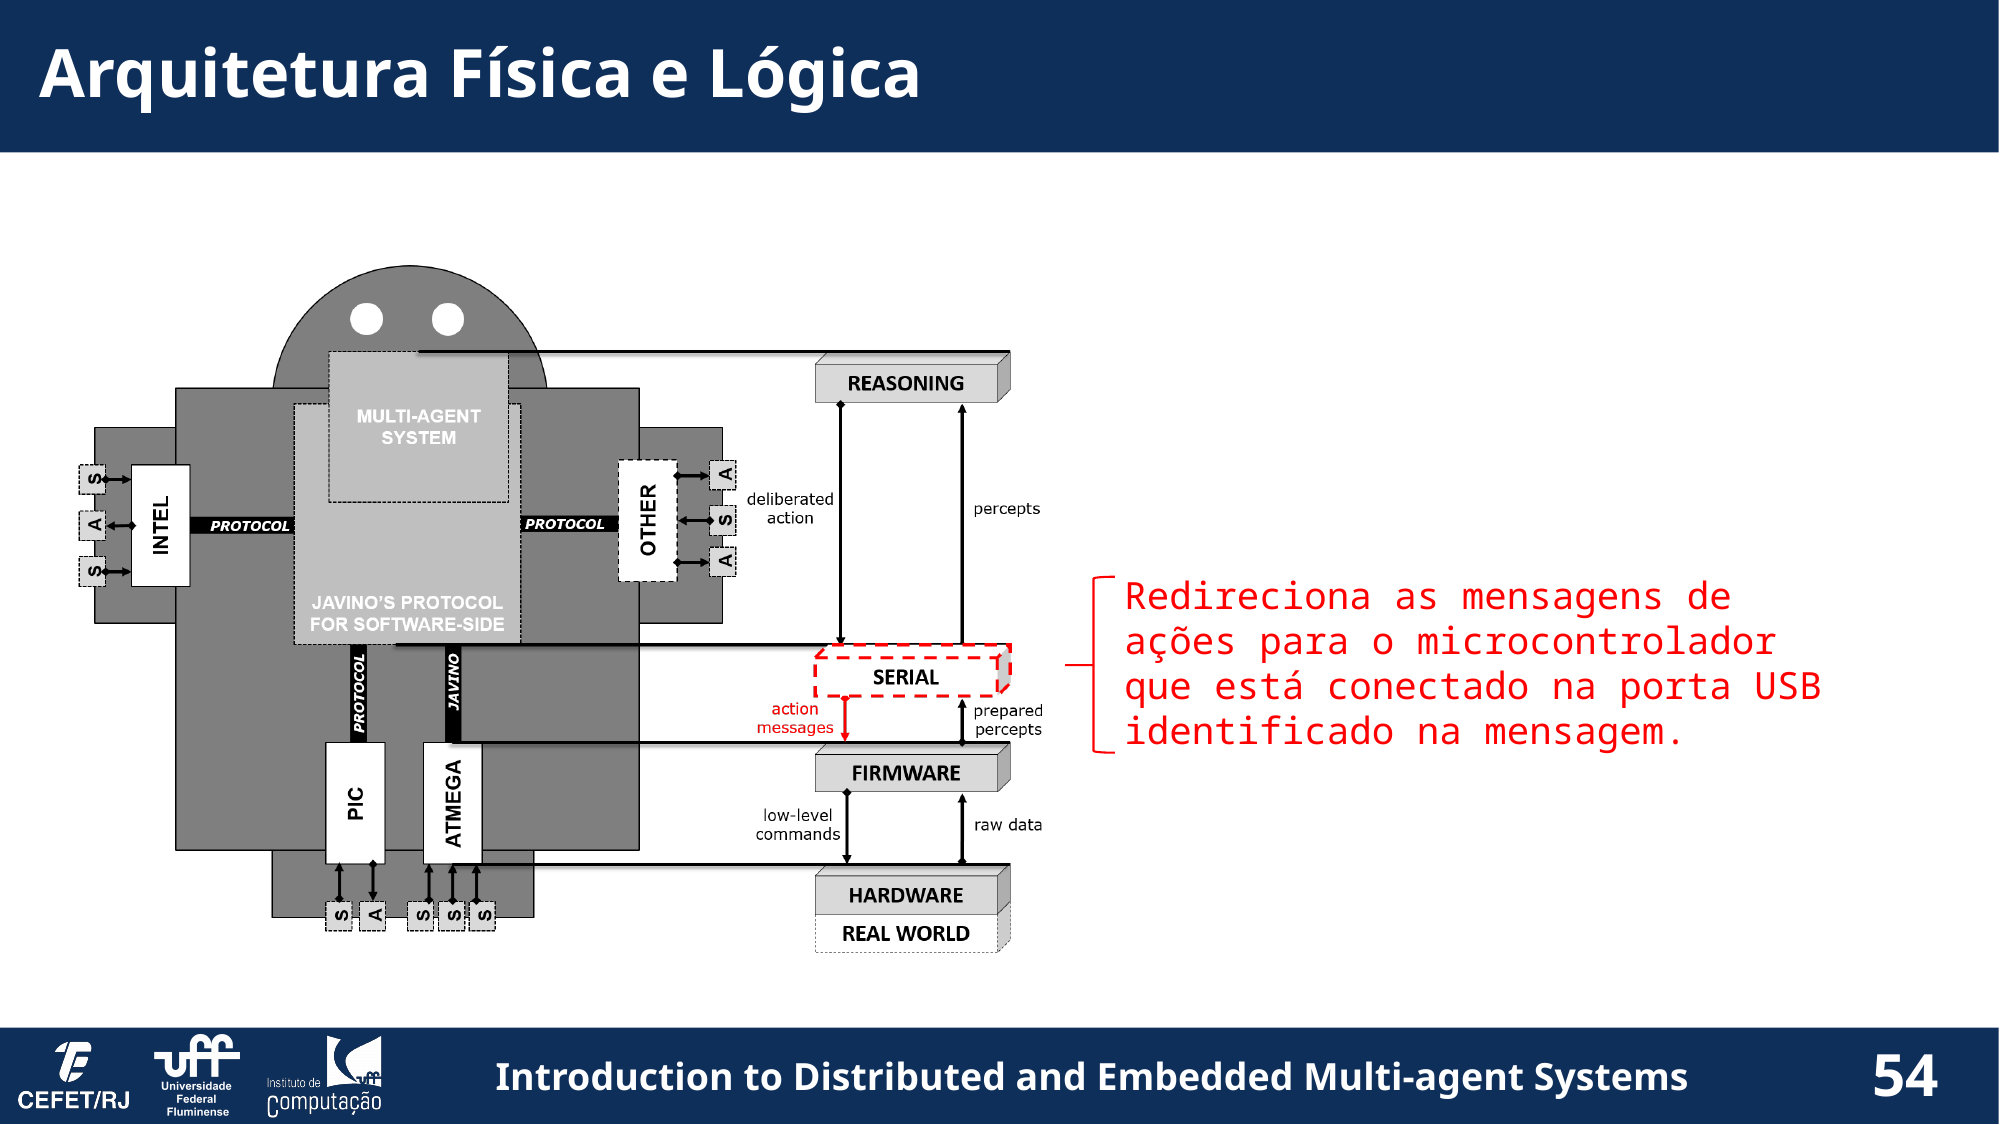

Arquitetura Física e Lógica
Redireciona as mensagens de ações para o microcontrolador que está conectado na porta USB identificado na mensagem.